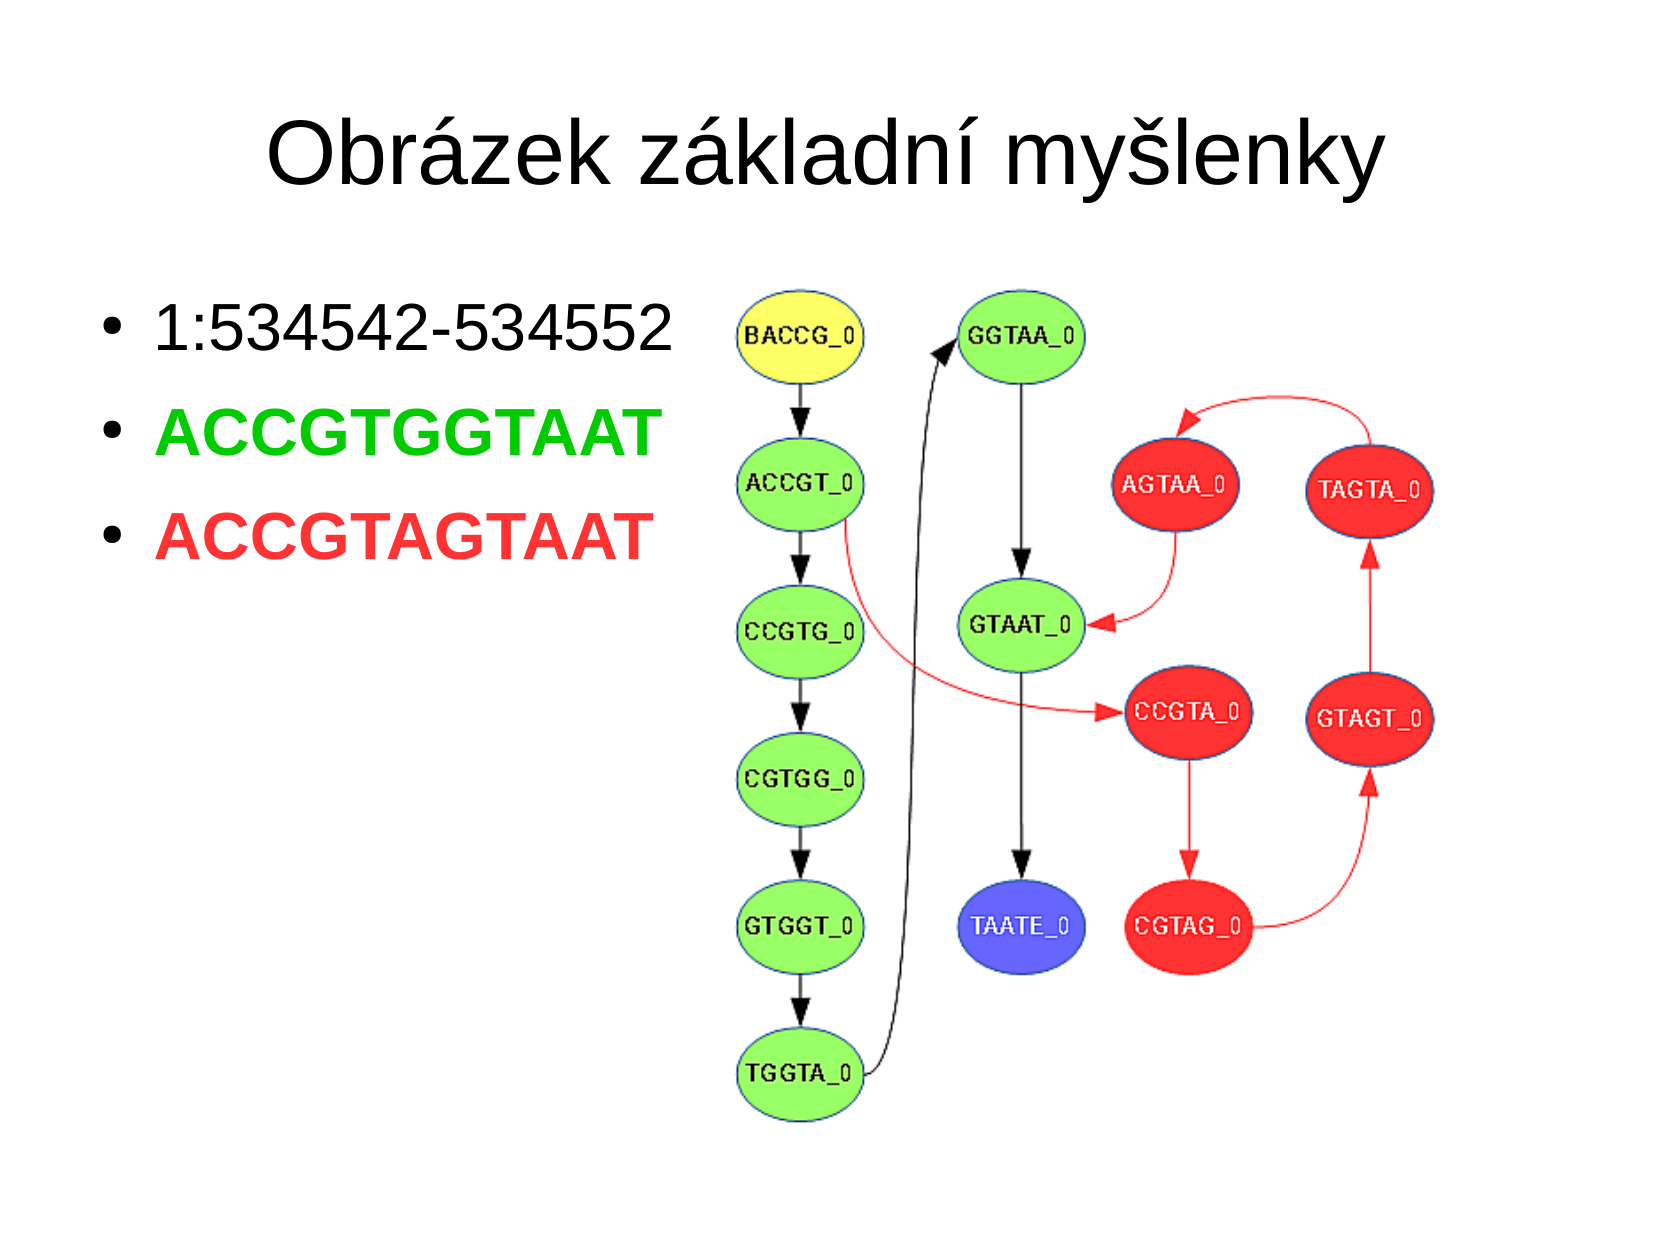

# Obrázek základní myšlenky
1:534542-534552
ACCGTGGTAAT
ACCGTAGTAAT